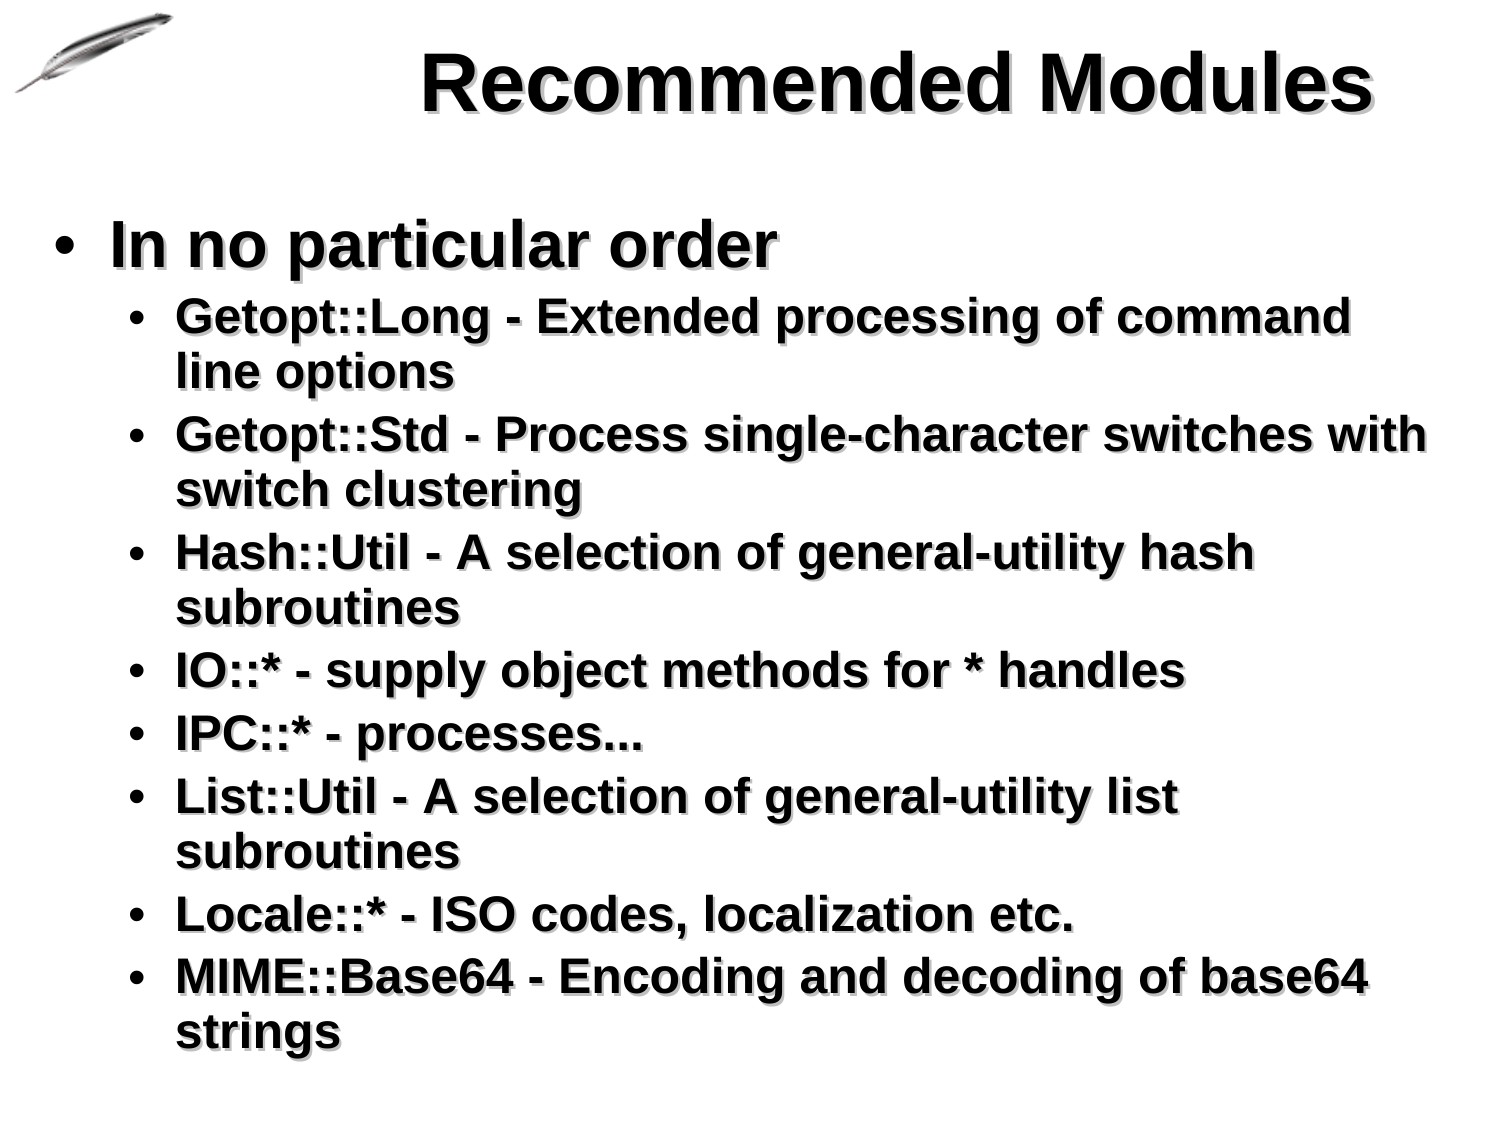

# Recommended Modules
In no particular order
Getopt::Long - Extended processing of command line options
Getopt::Std - Process single-character switches with switch clustering
Hash::Util - A selection of general-utility hash subroutines
IO::* - supply object methods for * handles
IPC::* - processes...
List::Util - A selection of general-utility list subroutines
Locale::* - ISO codes, localization etc.
MIME::Base64 - Encoding and decoding of base64 strings